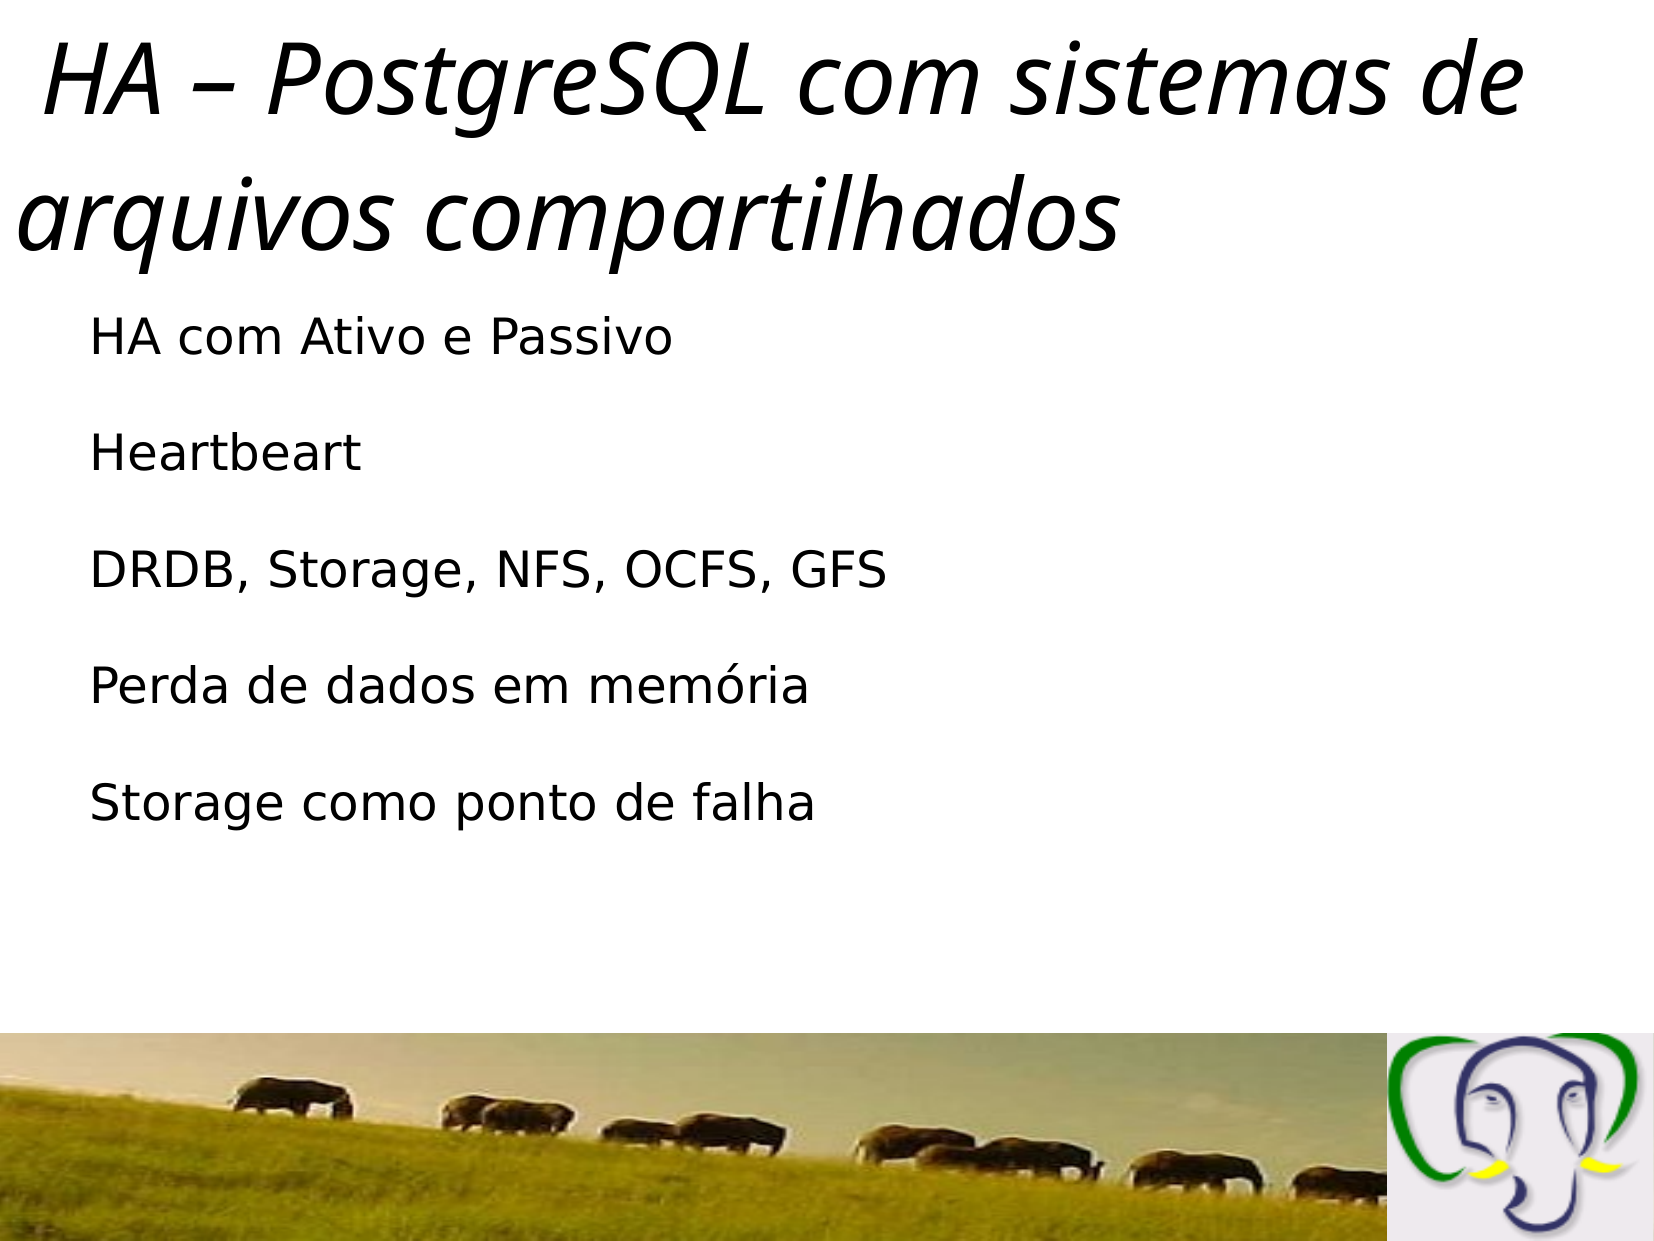

HA – PostgreSQL com sistemas de arquivos compartilhados
 HA com Ativo e Passivo
 Heartbeart
 DRDB, Storage, NFS, OCFS, GFS
 Perda de dados em memória
 Storage como ponto de falha